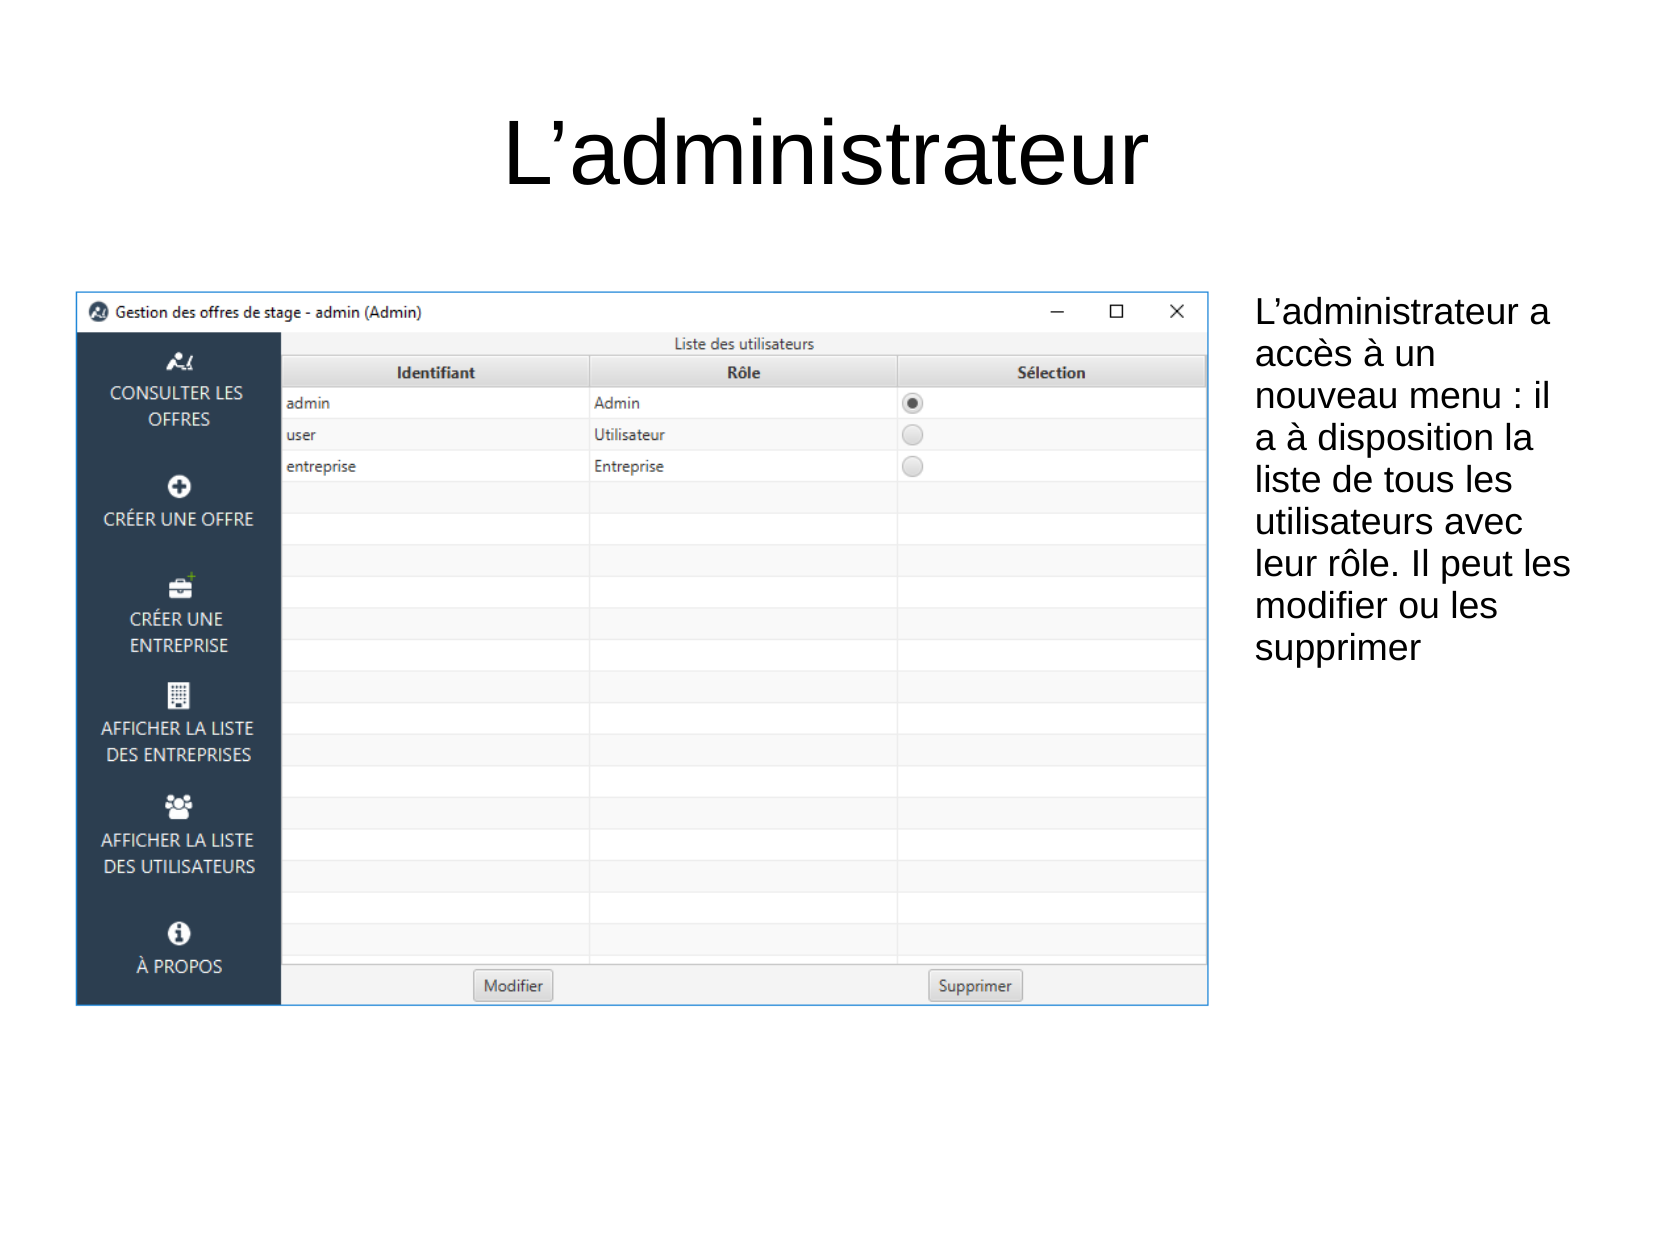

# L’administrateur
L’administrateur a accès à un nouveau menu : il a à disposition la liste de tous les utilisateurs avec leur rôle. Il peut les modifier ou les supprimer